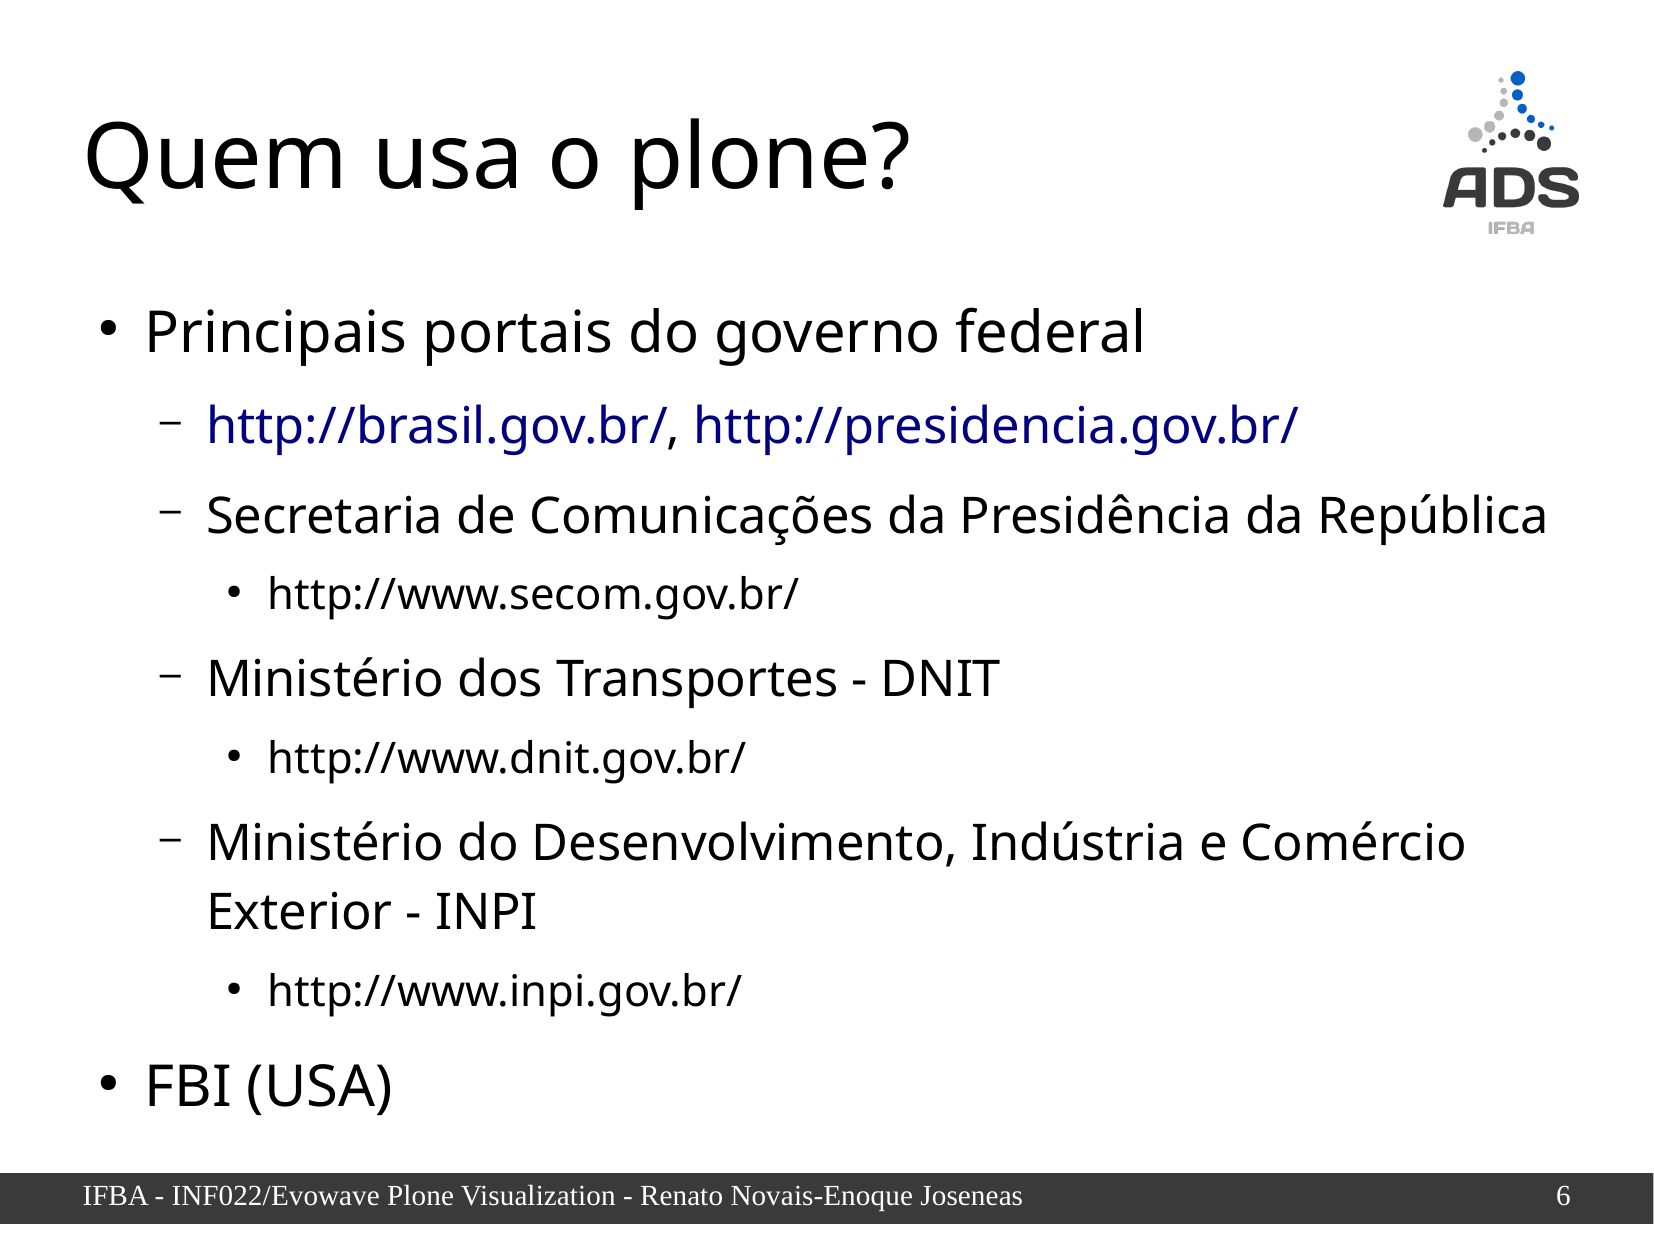

# Quem usa o plone?
Principais portais do governo federal
http://brasil.gov.br/, http://presidencia.gov.br/
Secretaria de Comunicações da Presidência da República
http://www.secom.gov.br/
Ministério dos Transportes - DNIT
http://www.dnit.gov.br/
Ministério do Desenvolvimento, Indústria e Comércio Exterior - INPI
http://www.inpi.gov.br/
FBI (USA)
6